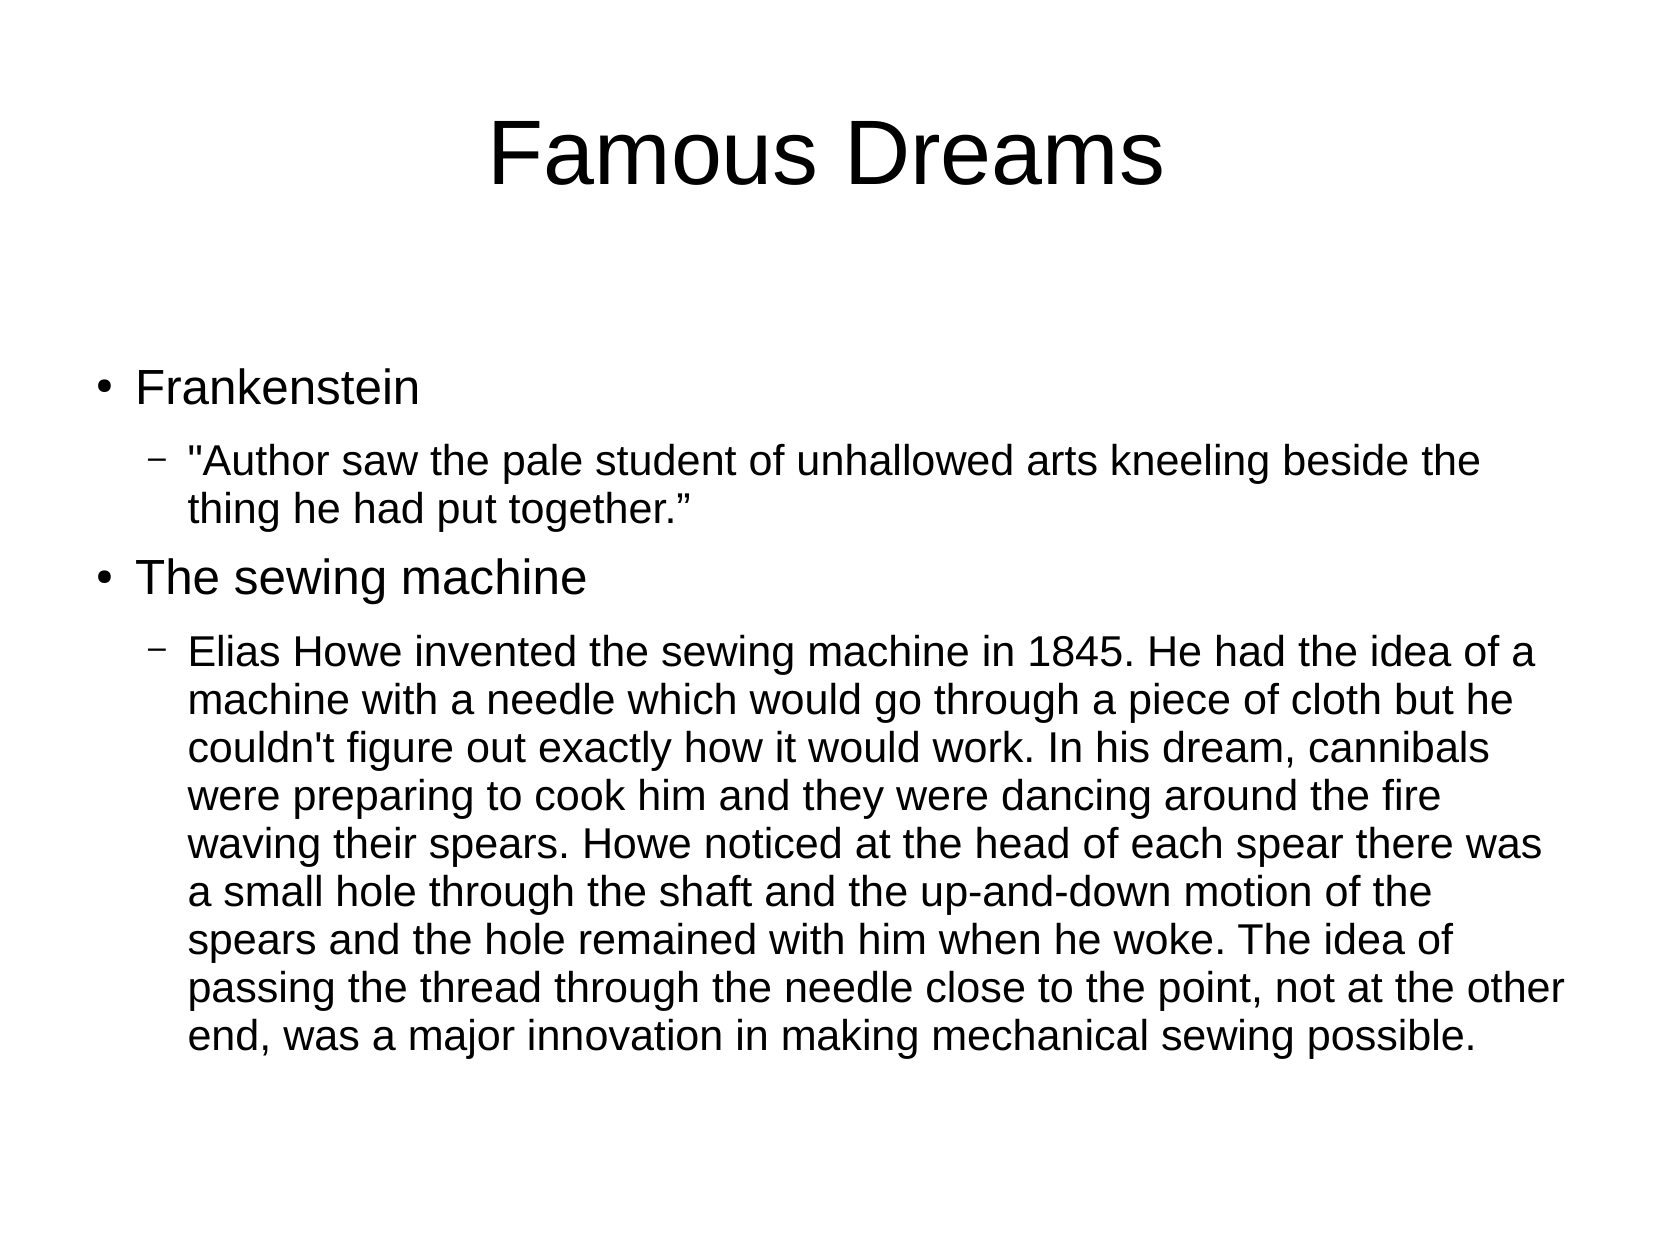

# Famous Dreams
Frankenstein
"Author saw the pale student of unhallowed arts kneeling beside the thing he had put together.”
The sewing machine
Elias Howe invented the sewing machine in 1845. He had the idea of a machine with a needle which would go through a piece of cloth but he couldn't figure out exactly how it would work. In his dream, cannibals were preparing to cook him and they were dancing around the fire waving their spears. Howe noticed at the head of each spear there was a small hole through the shaft and the up-and-down motion of the spears and the hole remained with him when he woke. The idea of passing the thread through the needle close to the point, not at the other end, was a major innovation in making mechanical sewing possible.